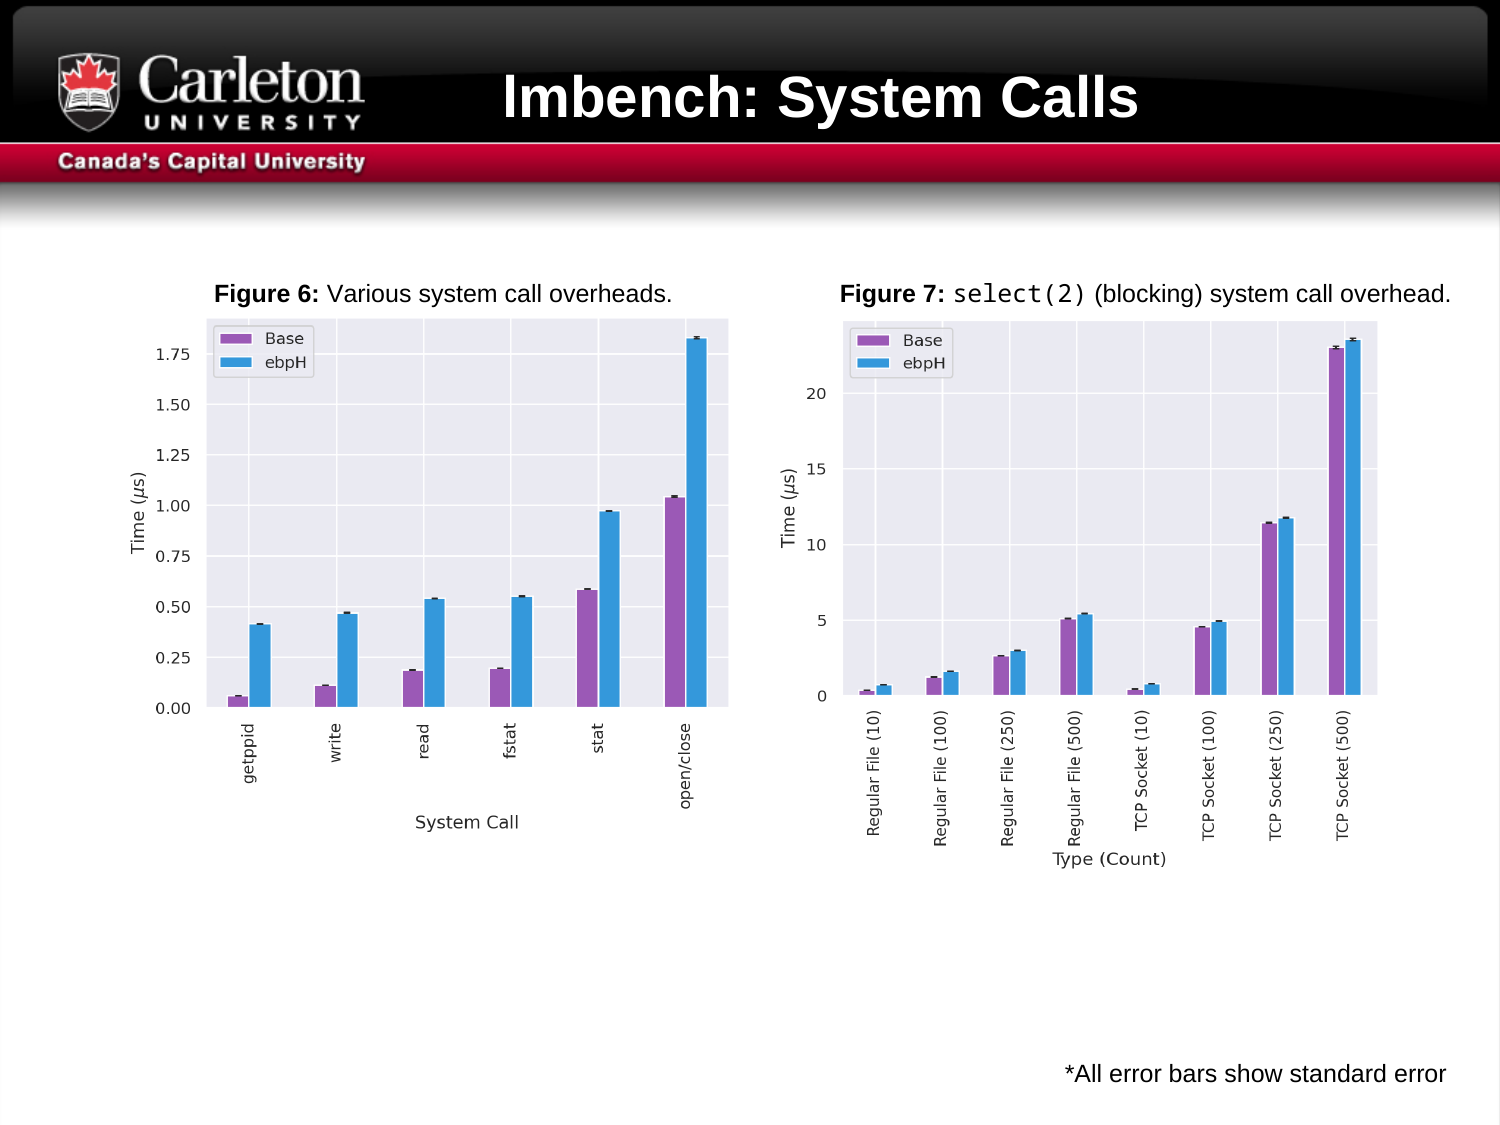

# lmbench: System Calls
Figure 6: Various system call overheads.
Figure 7: select(2) (blocking) system call overhead.
*All error bars show standard error